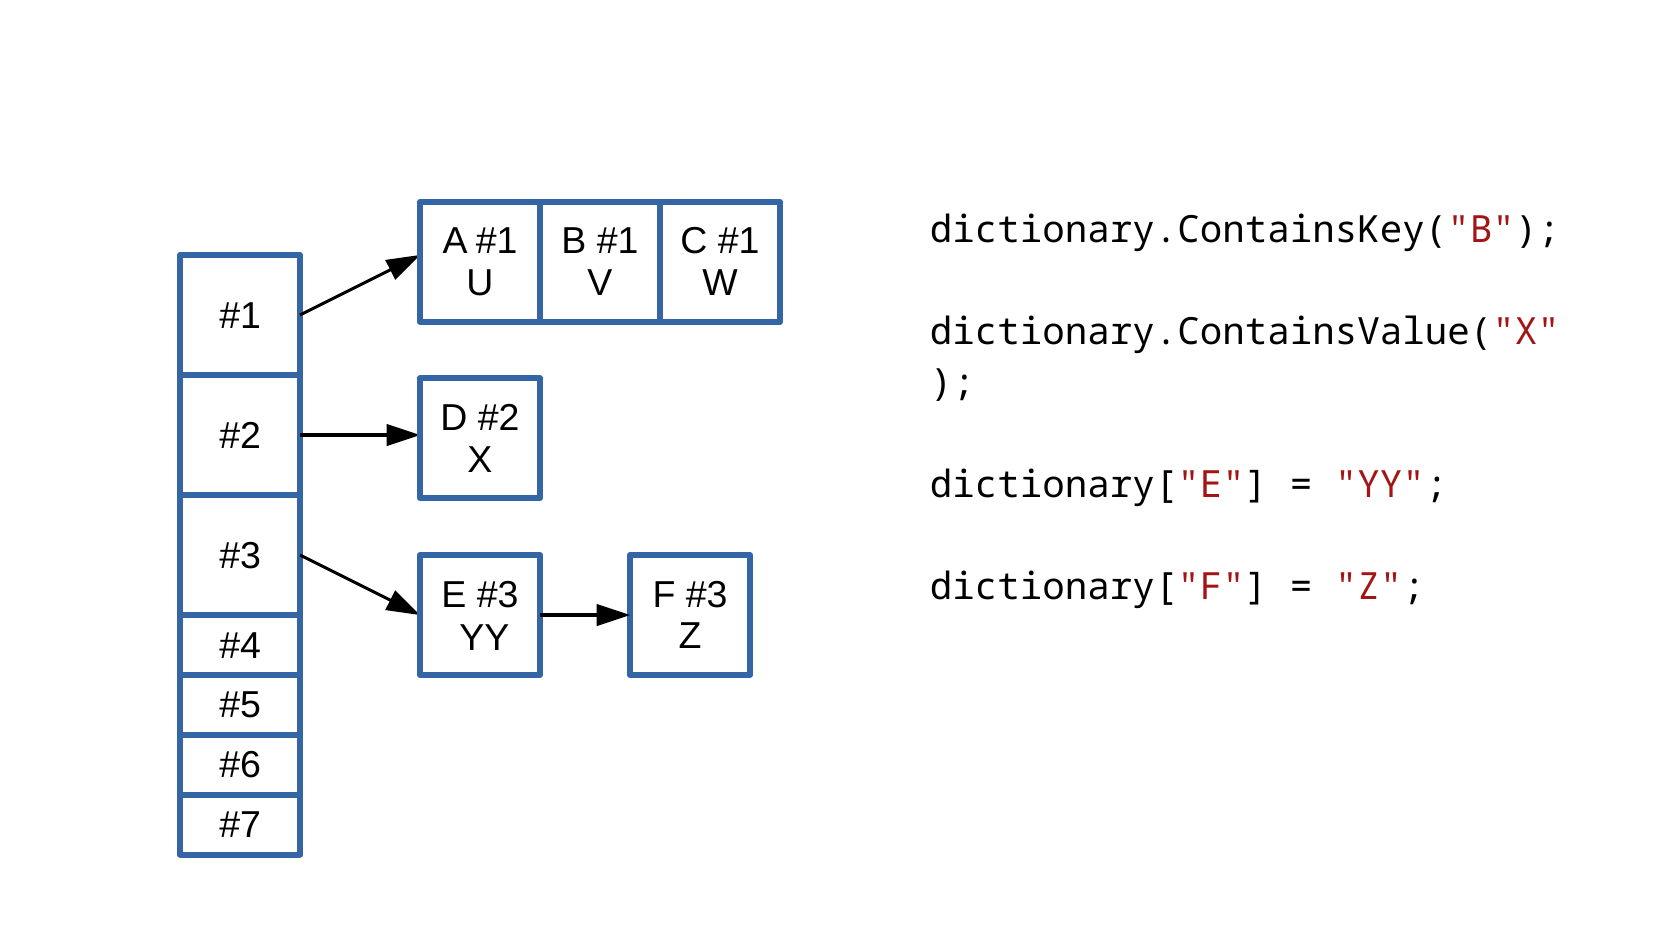

dictionary.ContainsKey("B");
dictionary.ContainsValue("X");
dictionary["E"] = "YY";
dictionary["F"] = "Z";
A #1
U
B #1
V
C #1
W
#1
#2
D #2
X
#3
E #3
Y
F #3
Z
YY
#4
#5
#6
#7